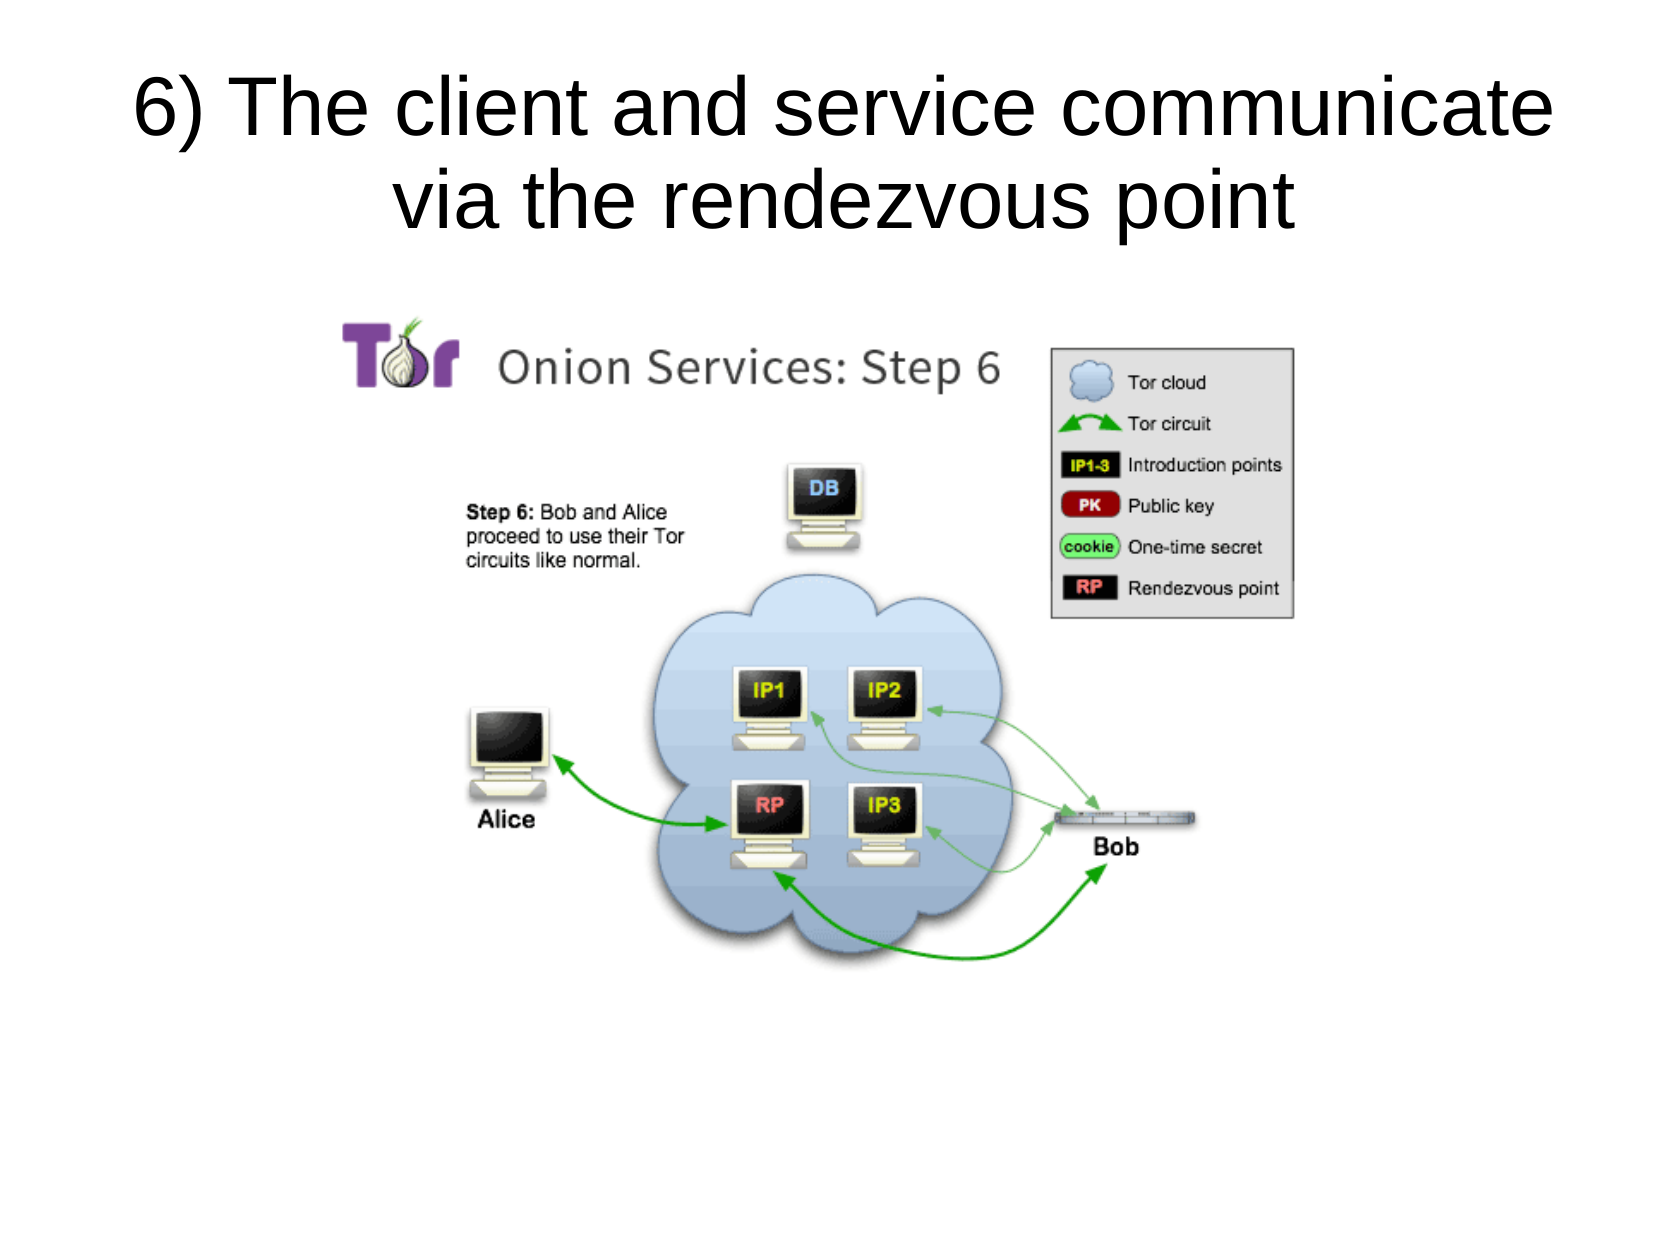

# 6) The client and service communicate via the rendezvous point